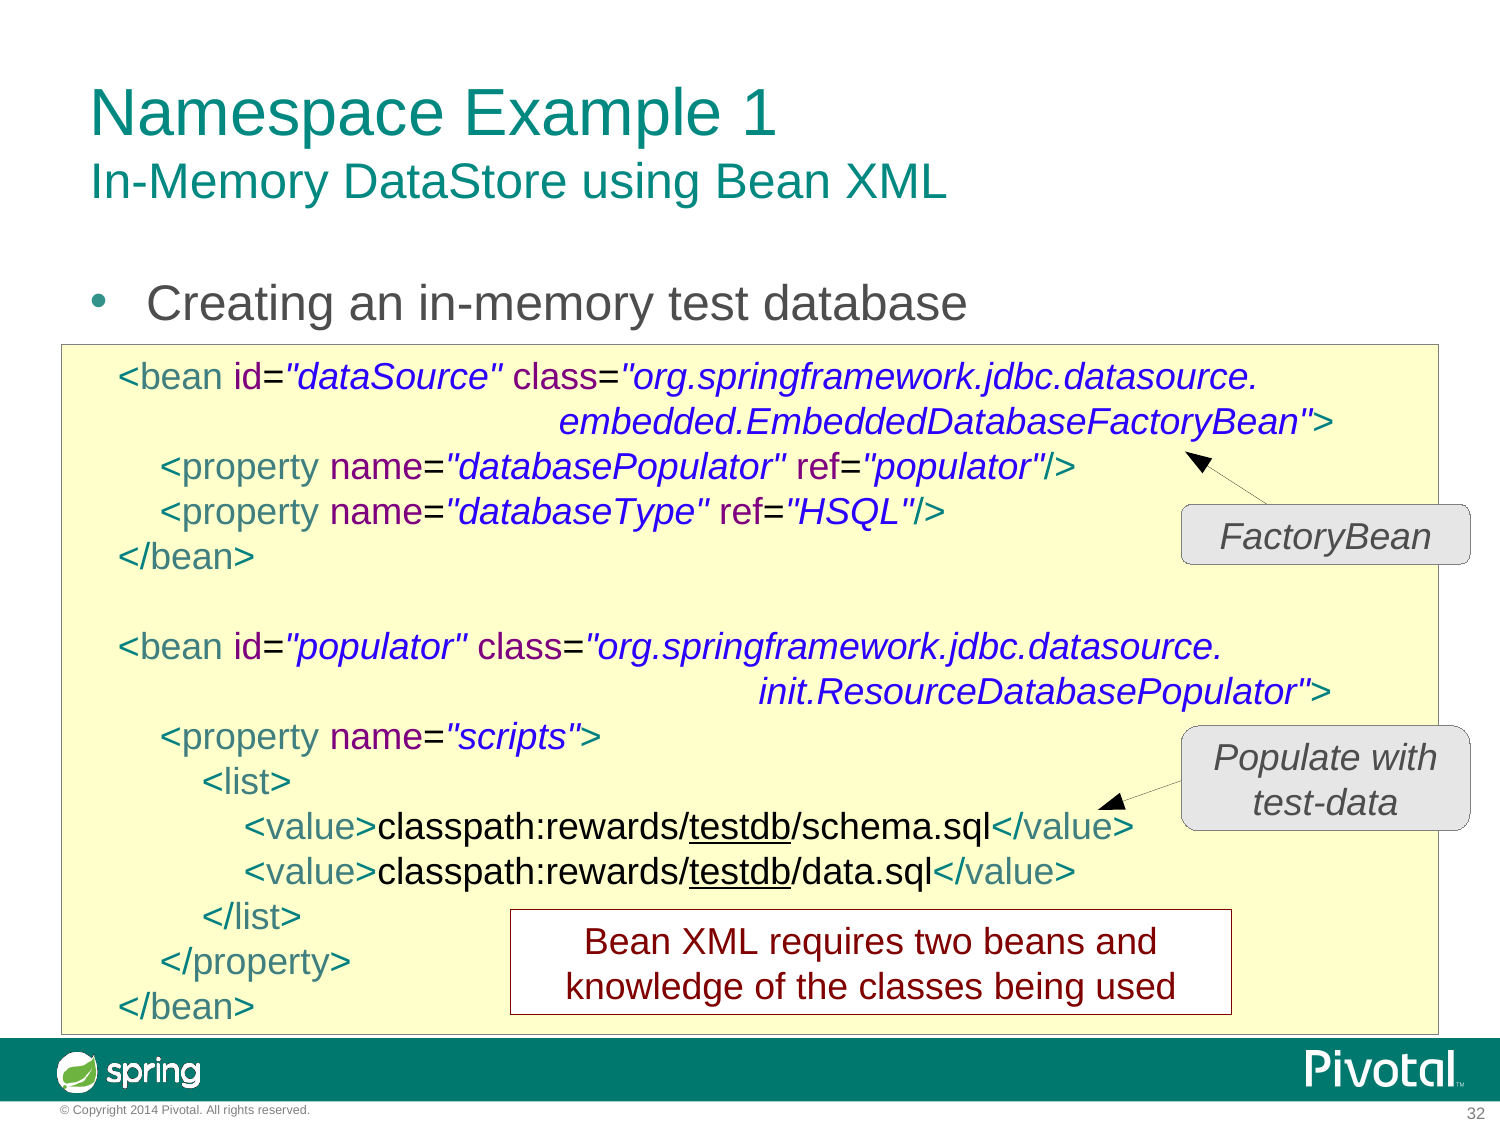

# Namespace Example 1 In-Memory DataStore using Bean XML
Creating an in-memory test database
 <bean id="dataSource" class="org.springframework.jdbc.datasource.
 embedded.EmbeddedDatabaseFactoryBean">
 <property name="databasePopulator" ref="populator"/>
 <property name="databaseType" ref="HSQL"/>
 </bean>
 <bean id="populator" class="org.springframework.jdbc.datasource.
 init.ResourceDatabasePopulator">
 <property name="scripts">
 <list>
 <value>classpath:rewards/testdb/schema.sql</value>
 <value>classpath:rewards/testdb/data.sql</value>
 </list>
 </property>
 </bean>
FactoryBean
Populate with
test-data
Bean XML requires two beans and
knowledge of the classes being used